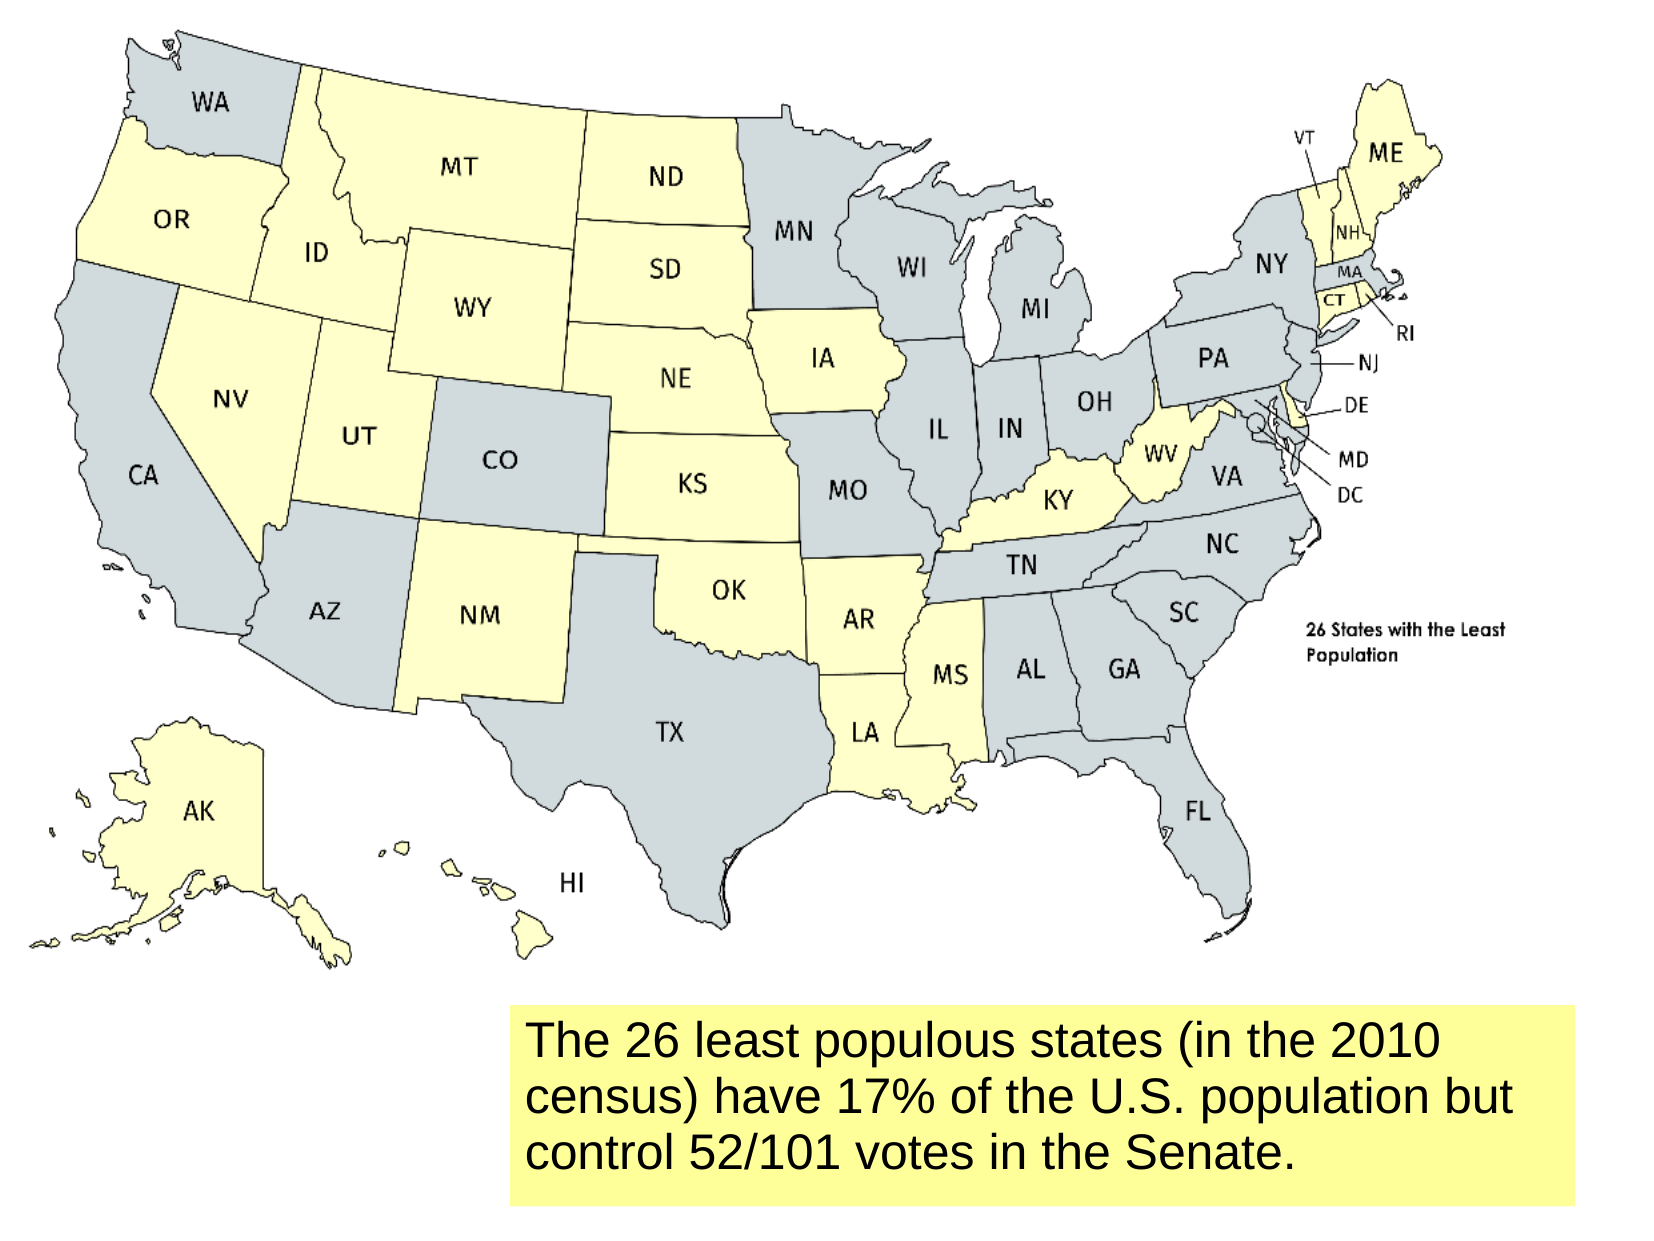

#
The 26 least populous states (in the 2010 census) have 17% of the U.S. population but control 52/101 votes in the Senate.